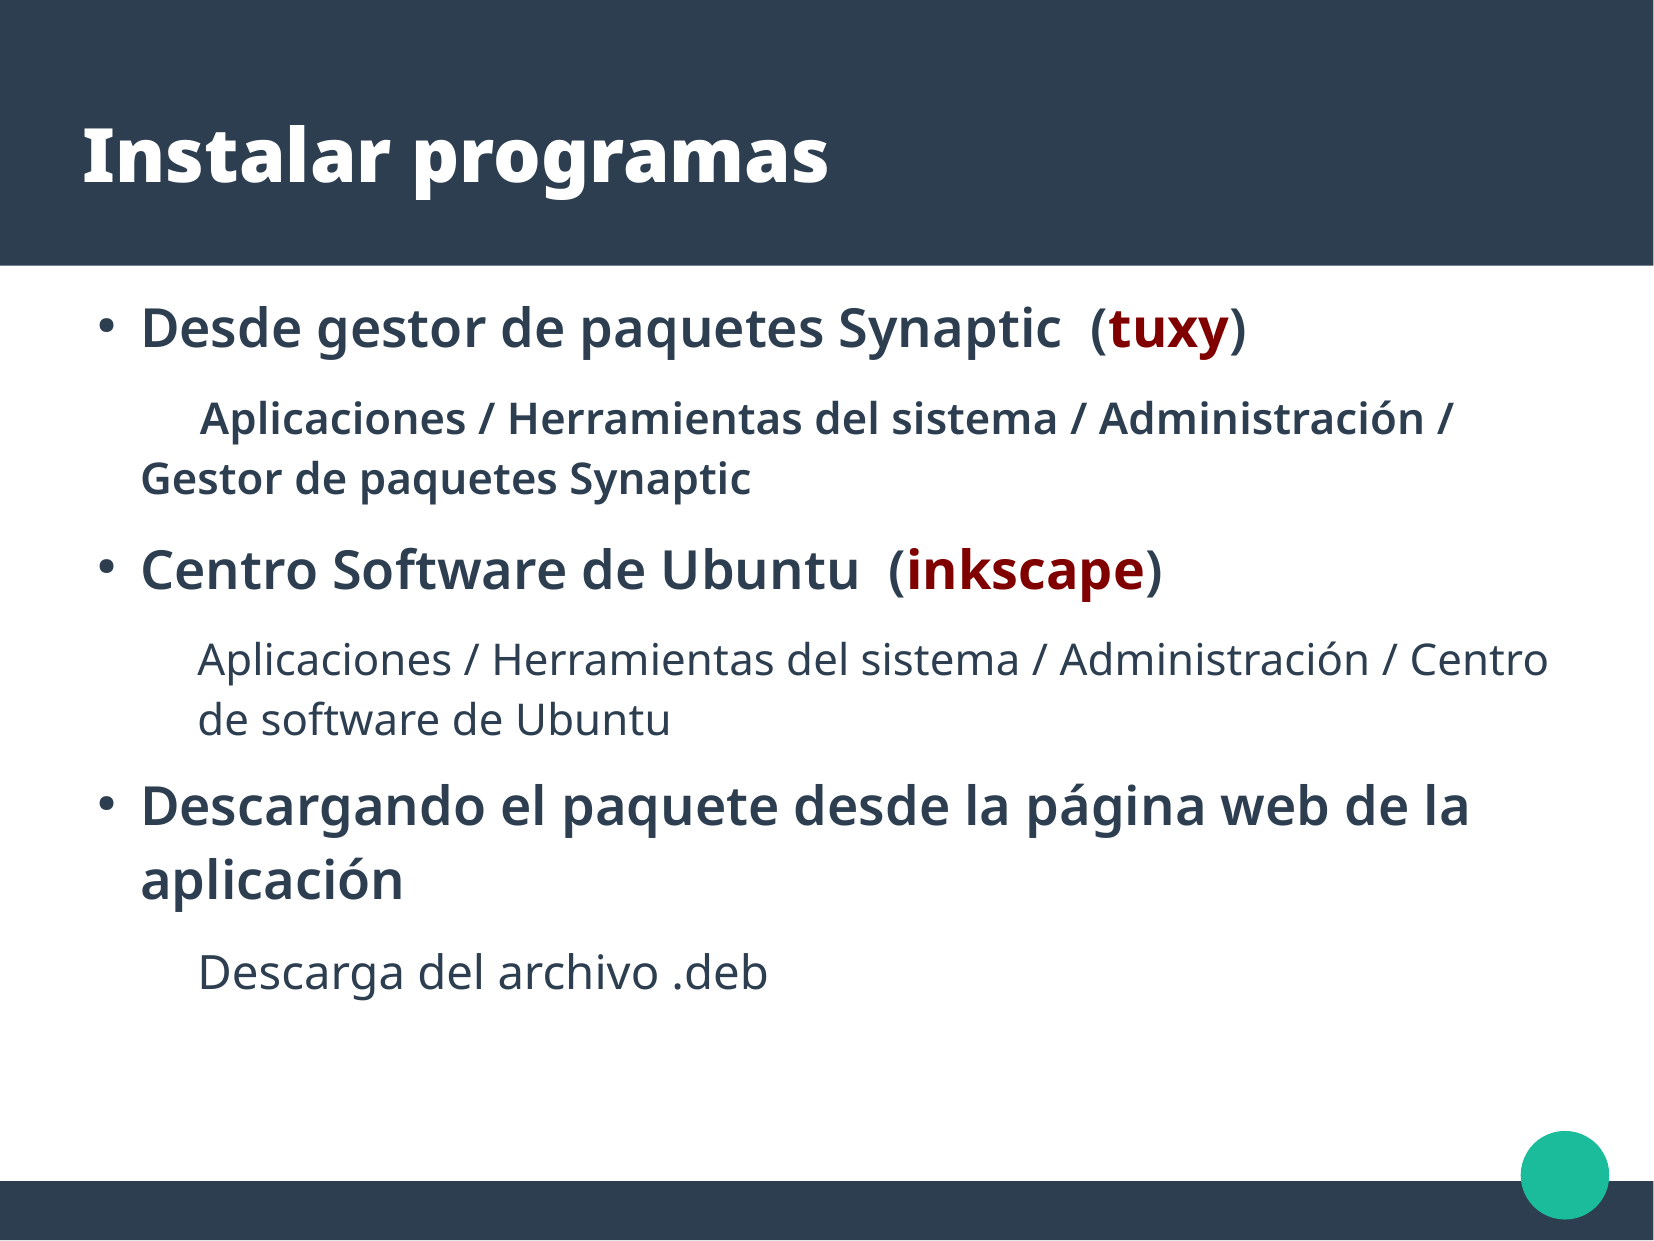

# Instalar programas
Desde gestor de paquetes Synaptic (tuxy)
 	Aplicaciones / Herramientas del sistema / Administración / Gestor de paquetes Synaptic
Centro Software de Ubuntu (inkscape)
Aplicaciones / Herramientas del sistema / Administración / Centro de software de Ubuntu
Descargando el paquete desde la página web de la aplicación
Descarga del archivo .deb